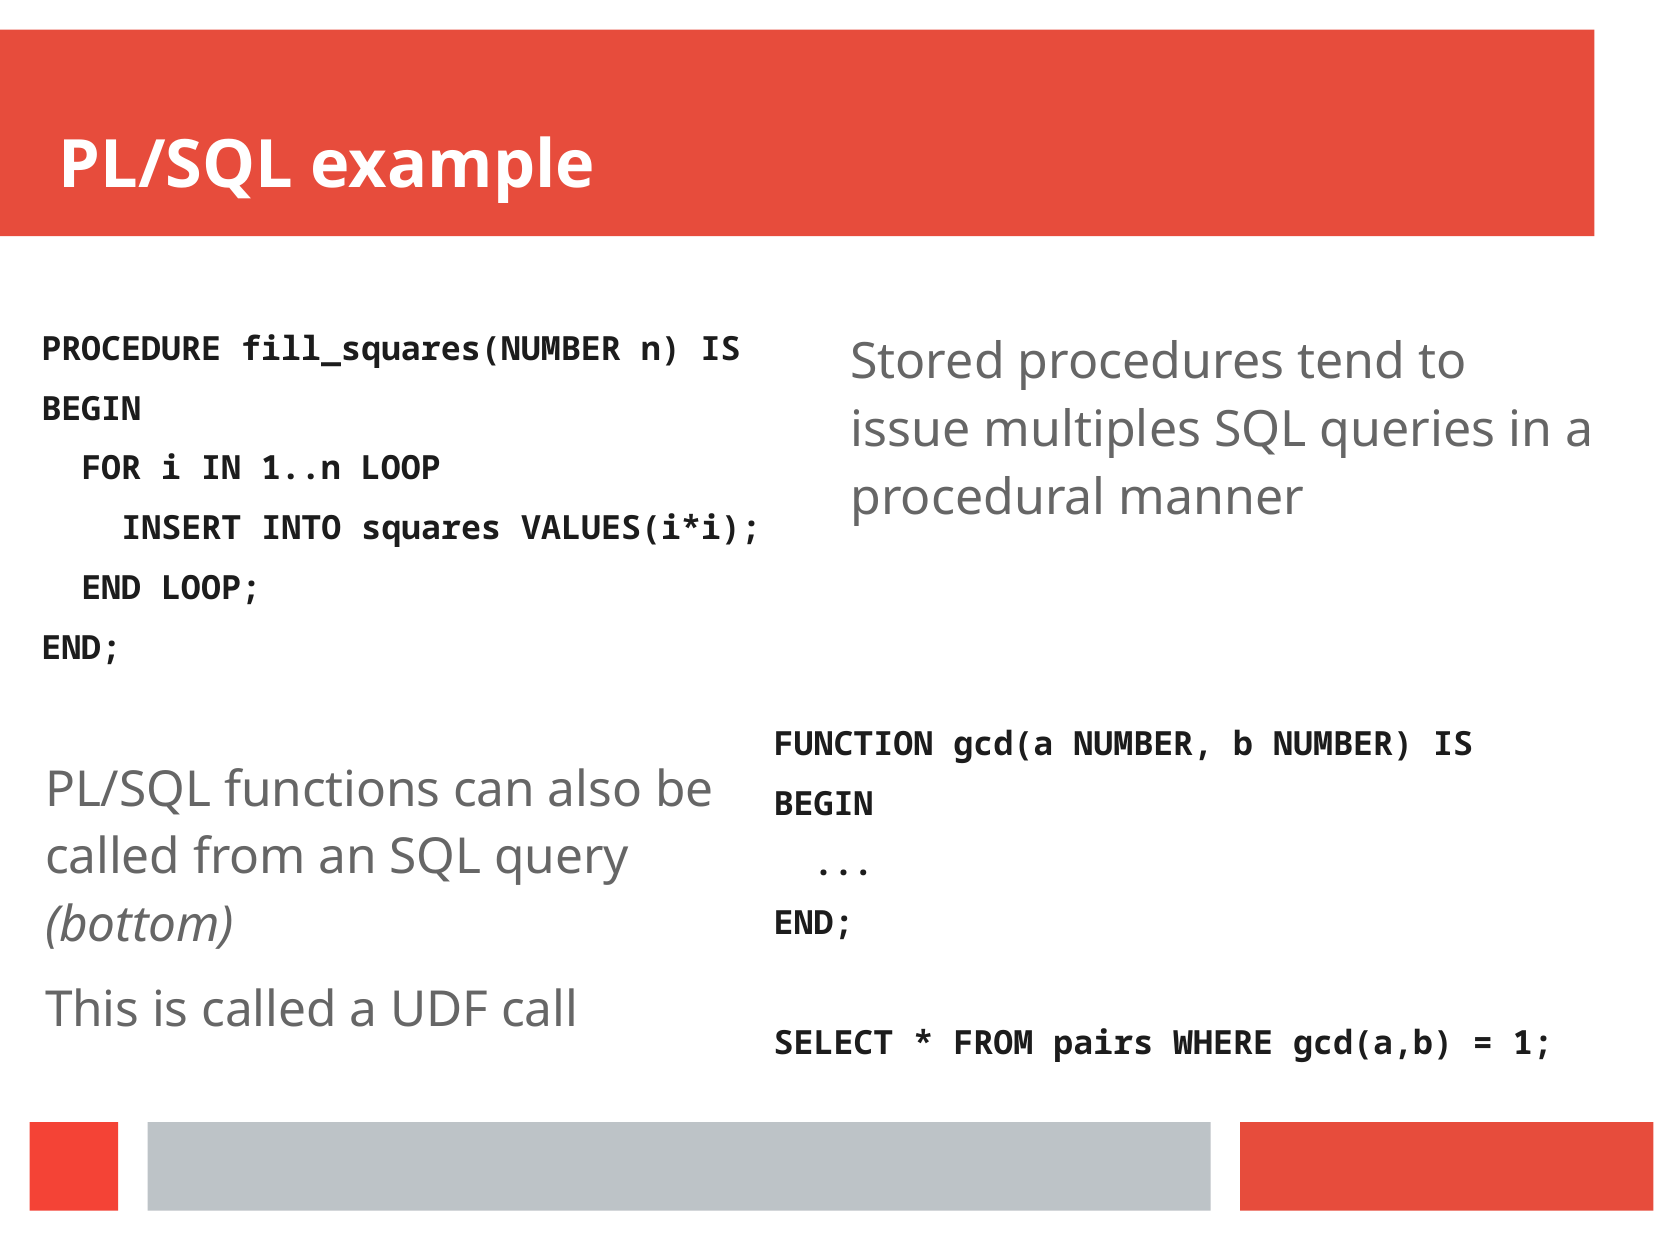

# PL/SQL example
PROCEDURE fill_squares(NUMBER n) IS
BEGIN
 FOR i IN 1..n LOOP
 INSERT INTO squares VALUES(i*i);
 END LOOP;
END;
Stored procedures tend to issue multiples SQL queries in a procedural manner
FUNCTION gcd(a NUMBER, b NUMBER) IS
BEGIN
 ...
END;
SELECT * FROM pairs WHERE gcd(a,b) = 1;
PL/SQL functions can also be called from an SQL query (bottom)
This is called a UDF call